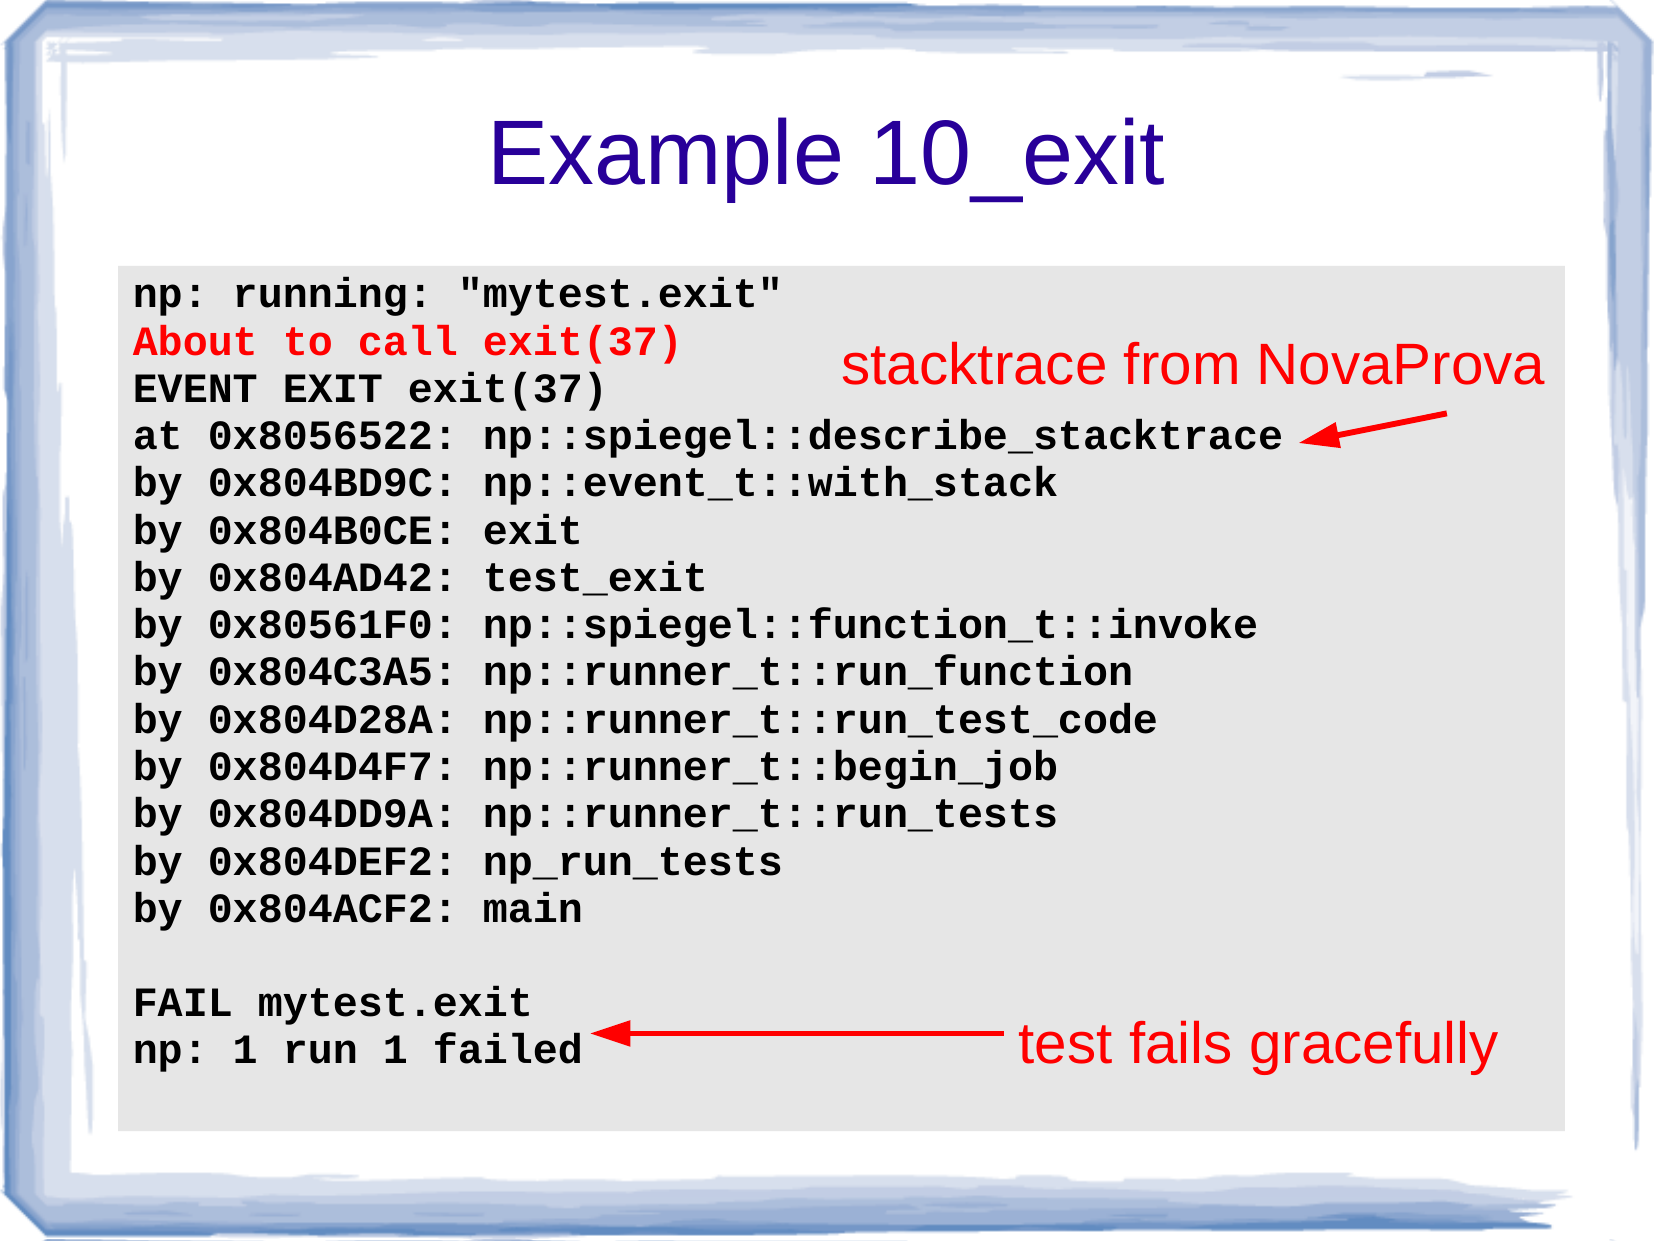

# Example 10_exit
np: running: "mytest.exit"
About to call exit(37)
EVENT EXIT exit(37)
at 0x8056522: np::spiegel::describe_stacktrace
by 0x804BD9C: np::event_t::with_stack
by 0x804B0CE: exit
by 0x804AD42: test_exit
by 0x80561F0: np::spiegel::function_t::invoke
by 0x804C3A5: np::runner_t::run_function
by 0x804D28A: np::runner_t::run_test_code
by 0x804D4F7: np::runner_t::begin_job
by 0x804DD9A: np::runner_t::run_tests
by 0x804DEF2: np_run_tests
by 0x804ACF2: main
FAIL mytest.exit
np: 1 run 1 failed
stacktrace from NovaProva
test fails gracefully